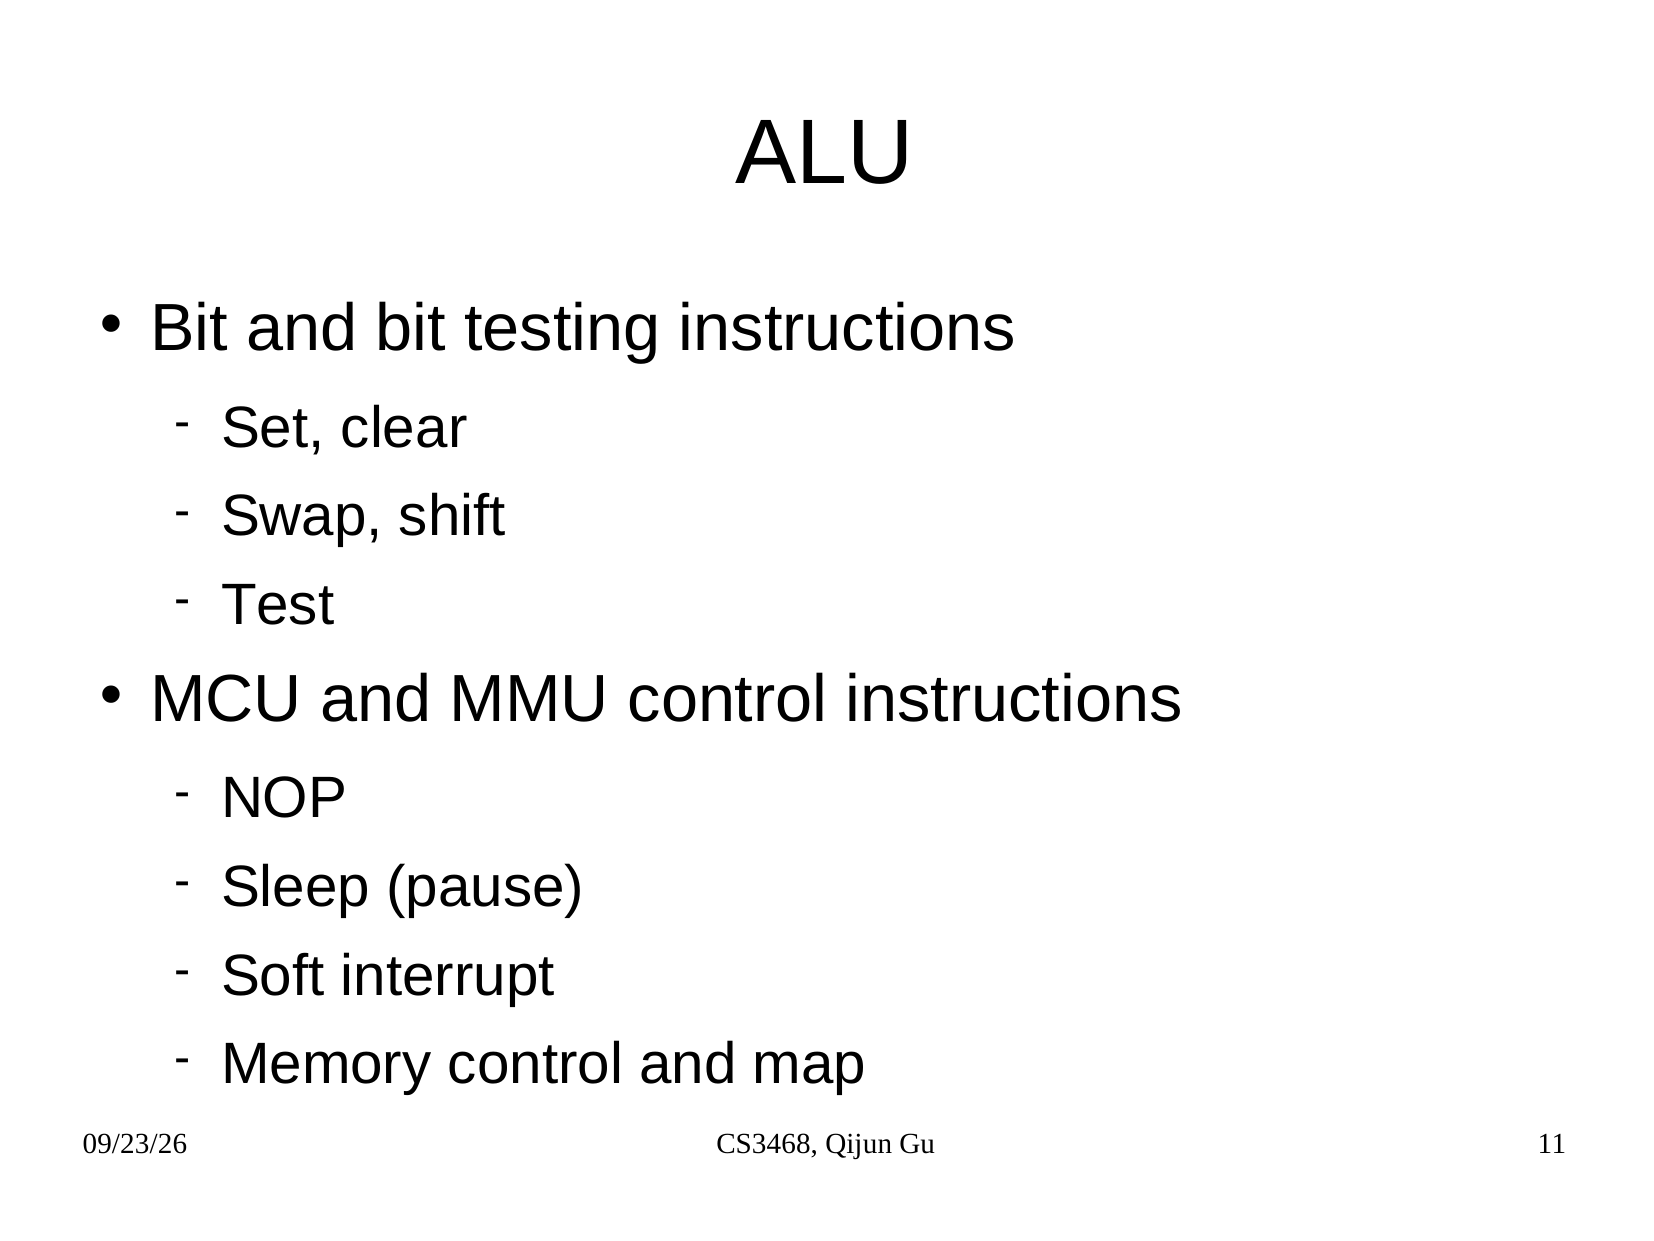

# ALU
Bit and bit testing instructions
Set, clear
Swap, shift
Test
MCU and MMU control instructions
NOP
Sleep (pause)
Soft interrupt
Memory control and map
CS3468, Qijun Gu
11